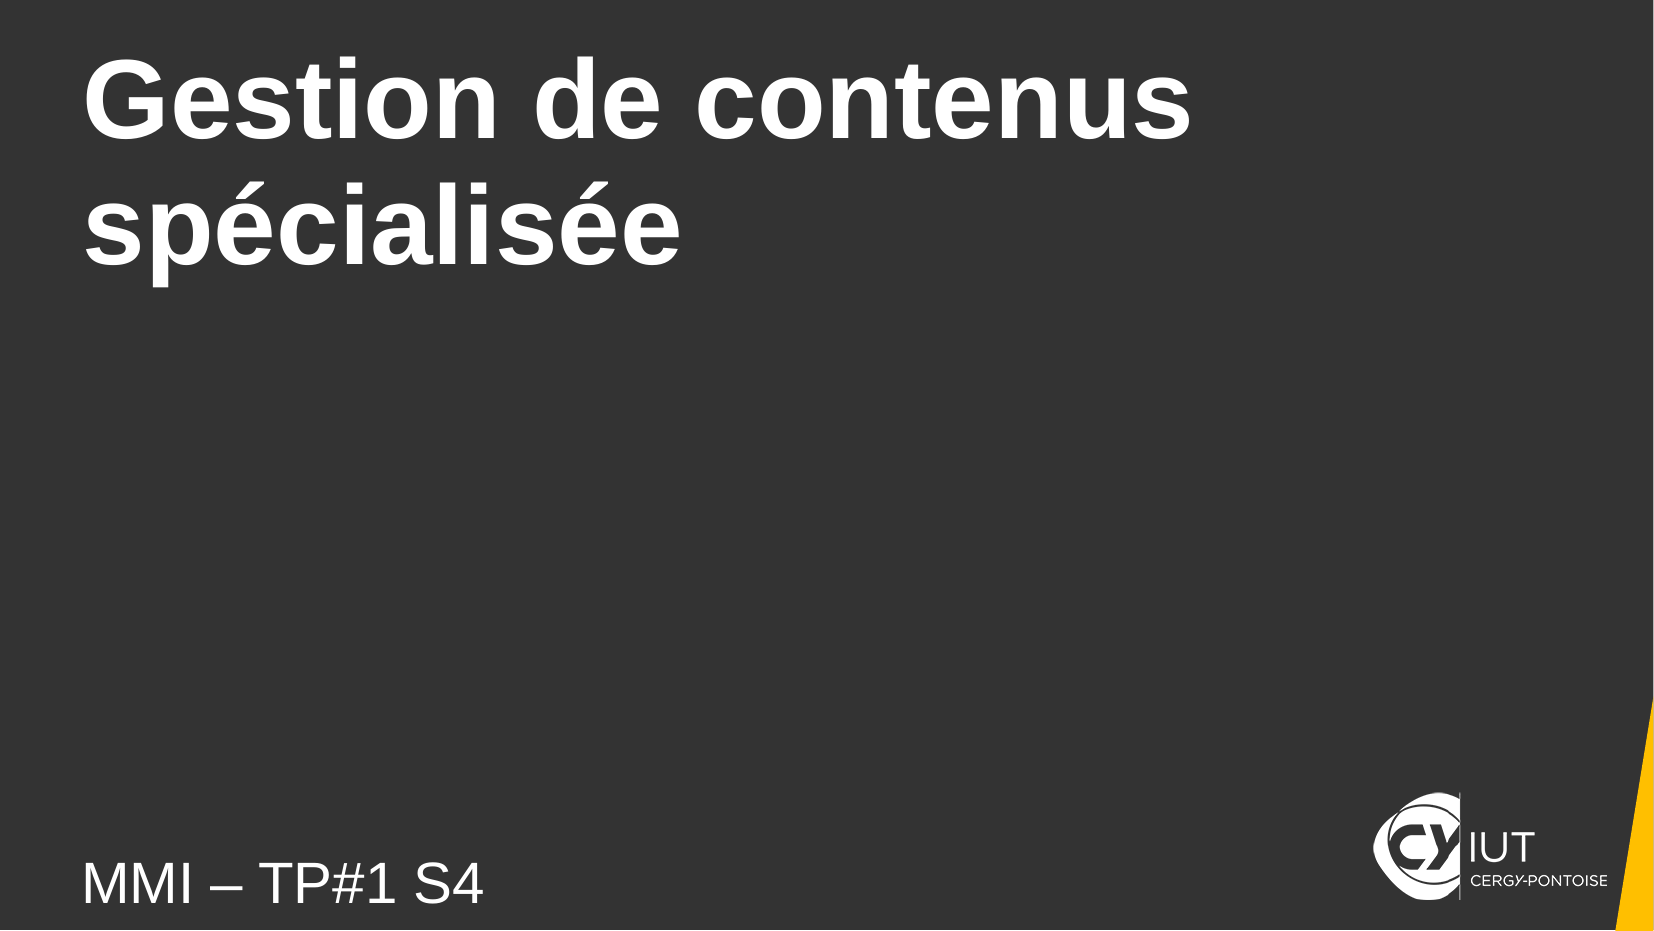

# Gestion de contenus spécialisée
MMI – TP#1 S4